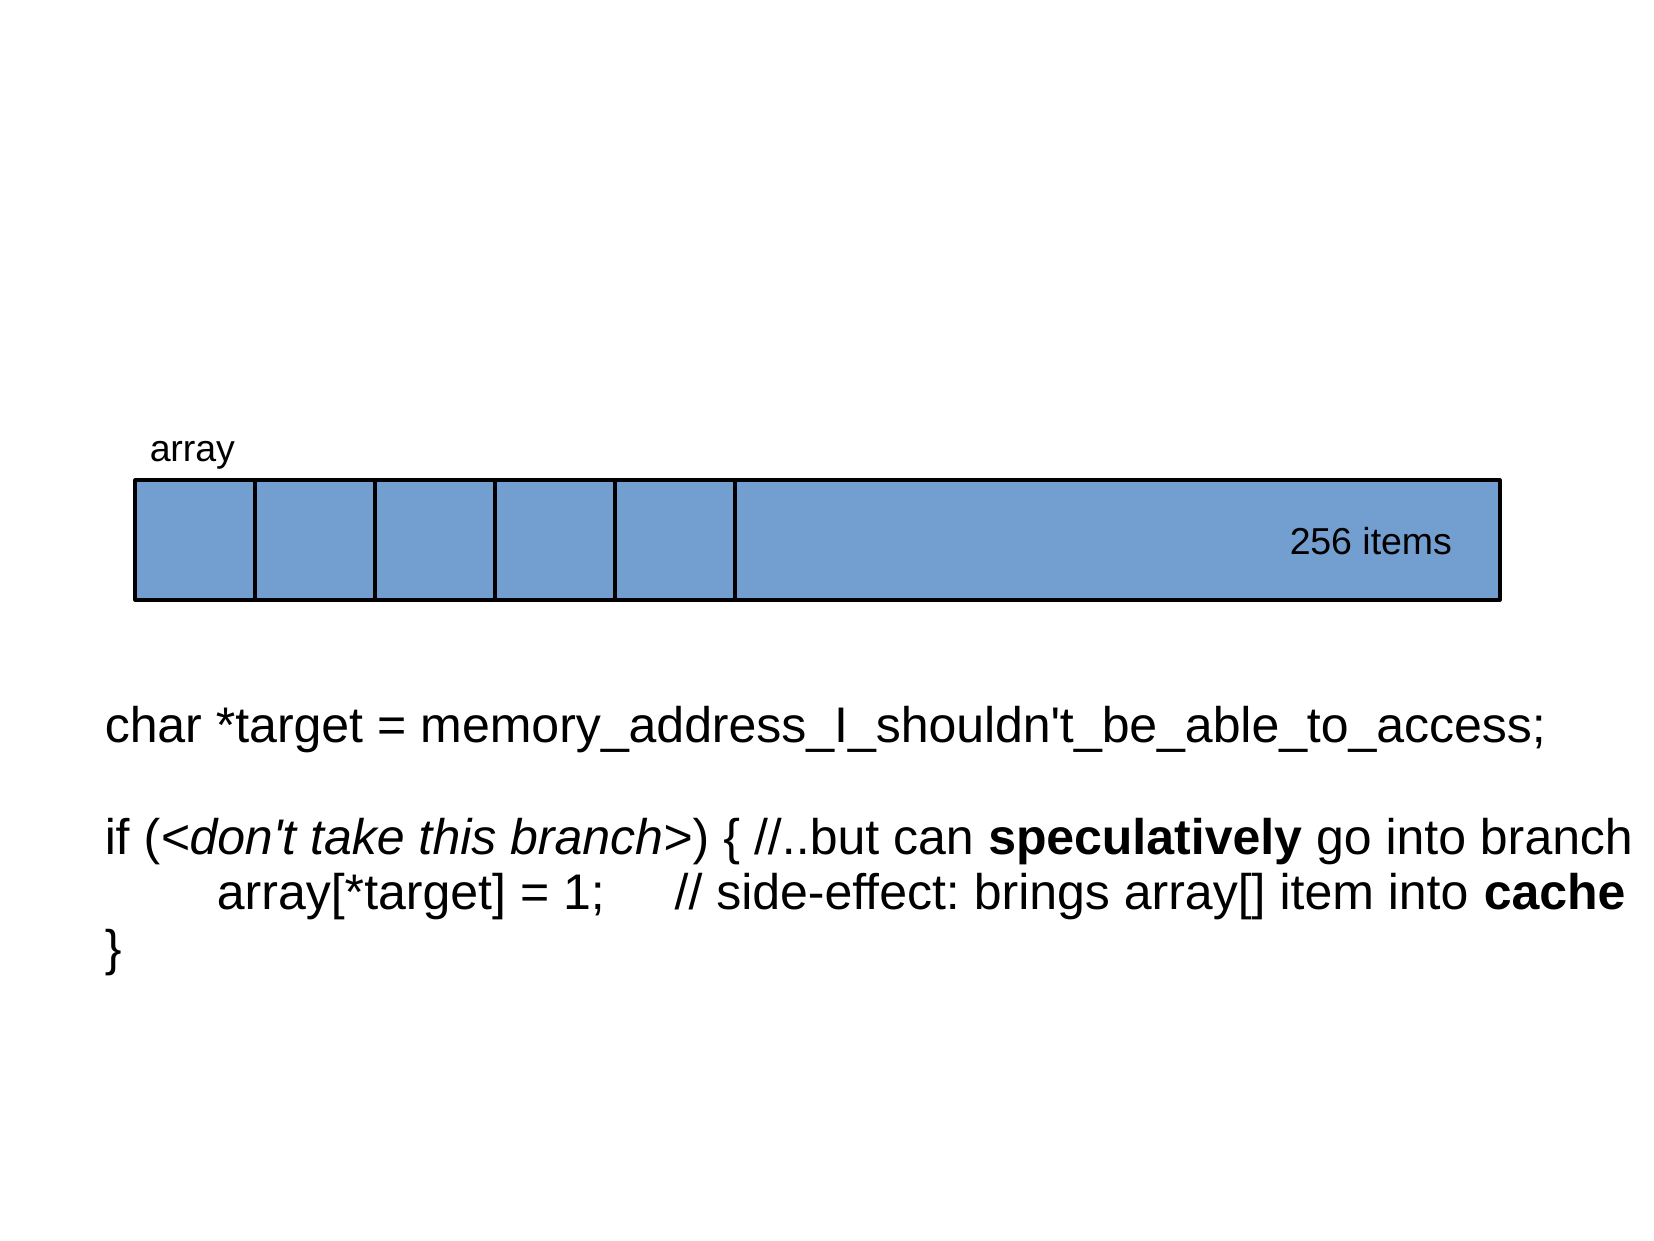

array
256 items
char *target = memory_address_I_shouldn't_be_able_to_access;
if (<don't take this branch>) { //..but can speculatively go into branch
 array[*target] = 1; // side-effect: brings array[] item into cache
}